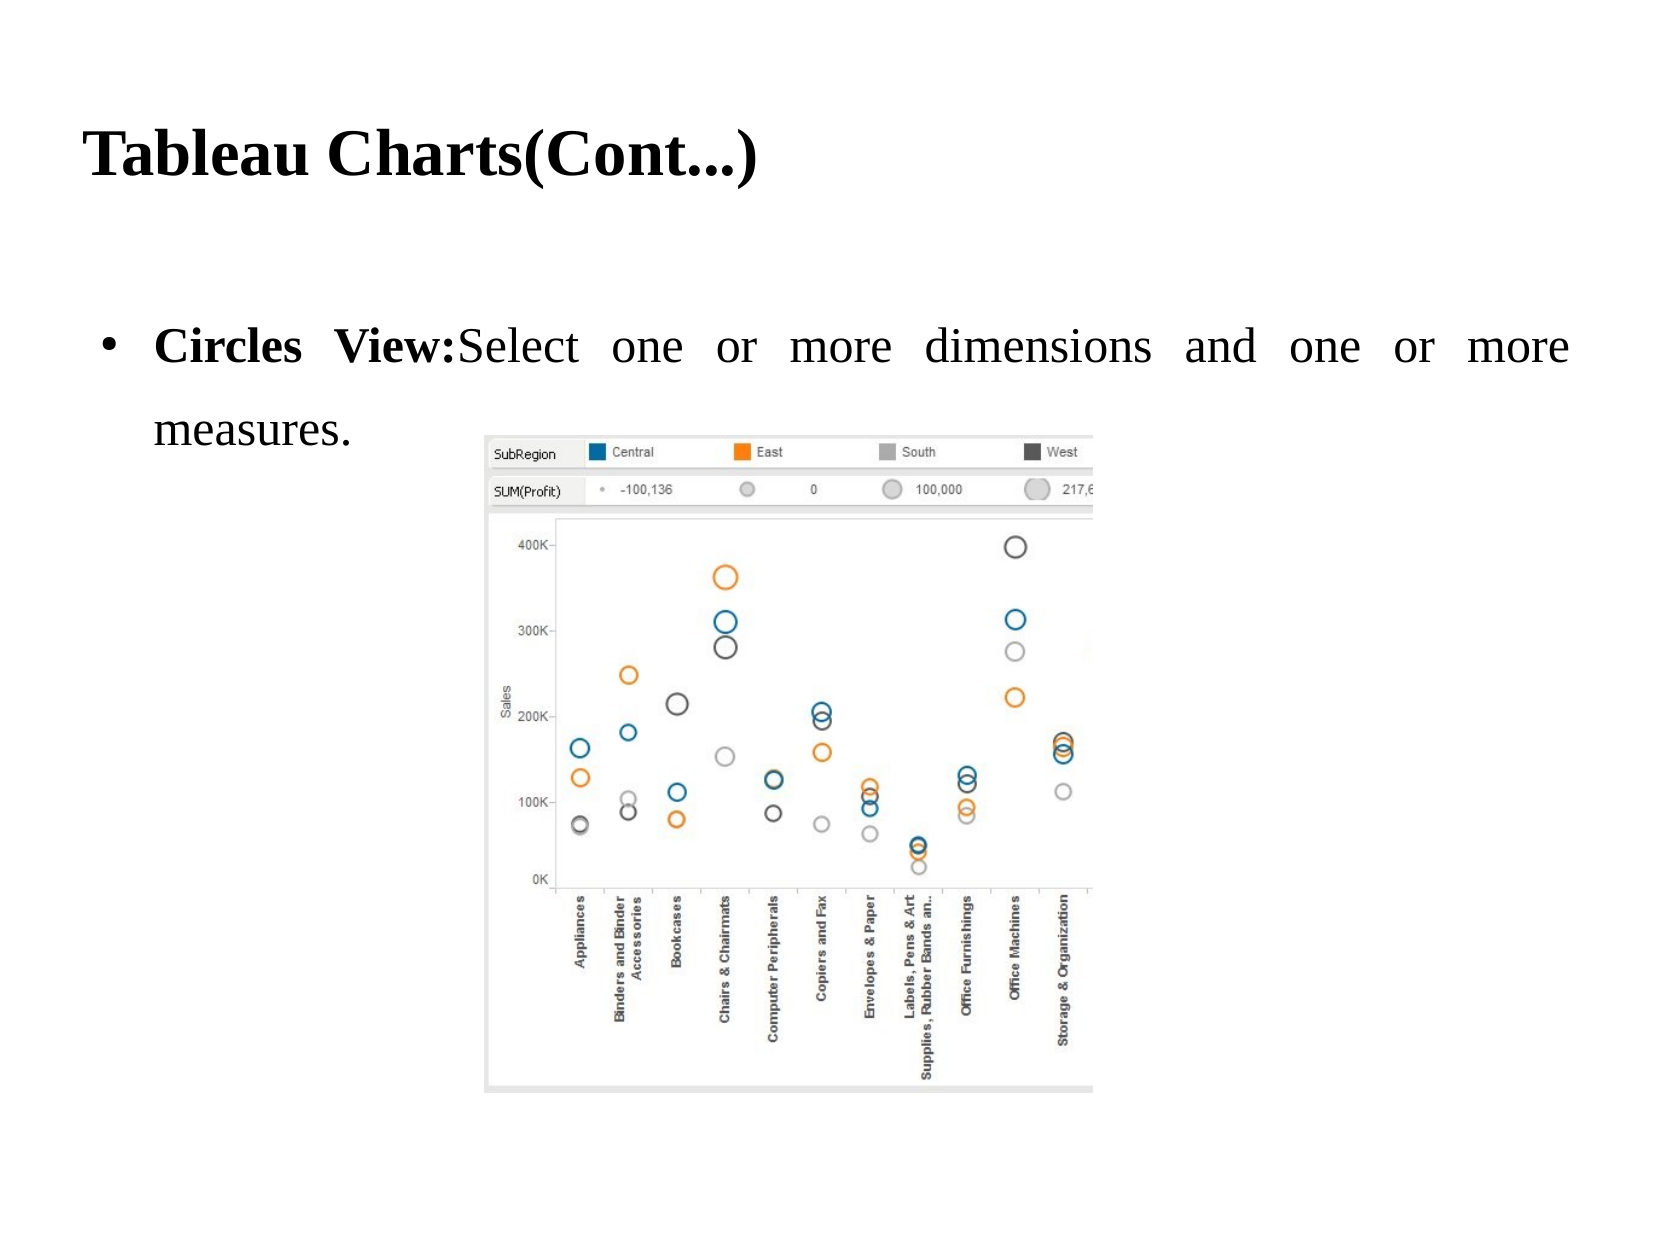

# Tableau Charts(Cont...)
Circles View:Select one or more dimensions and one or more measures.